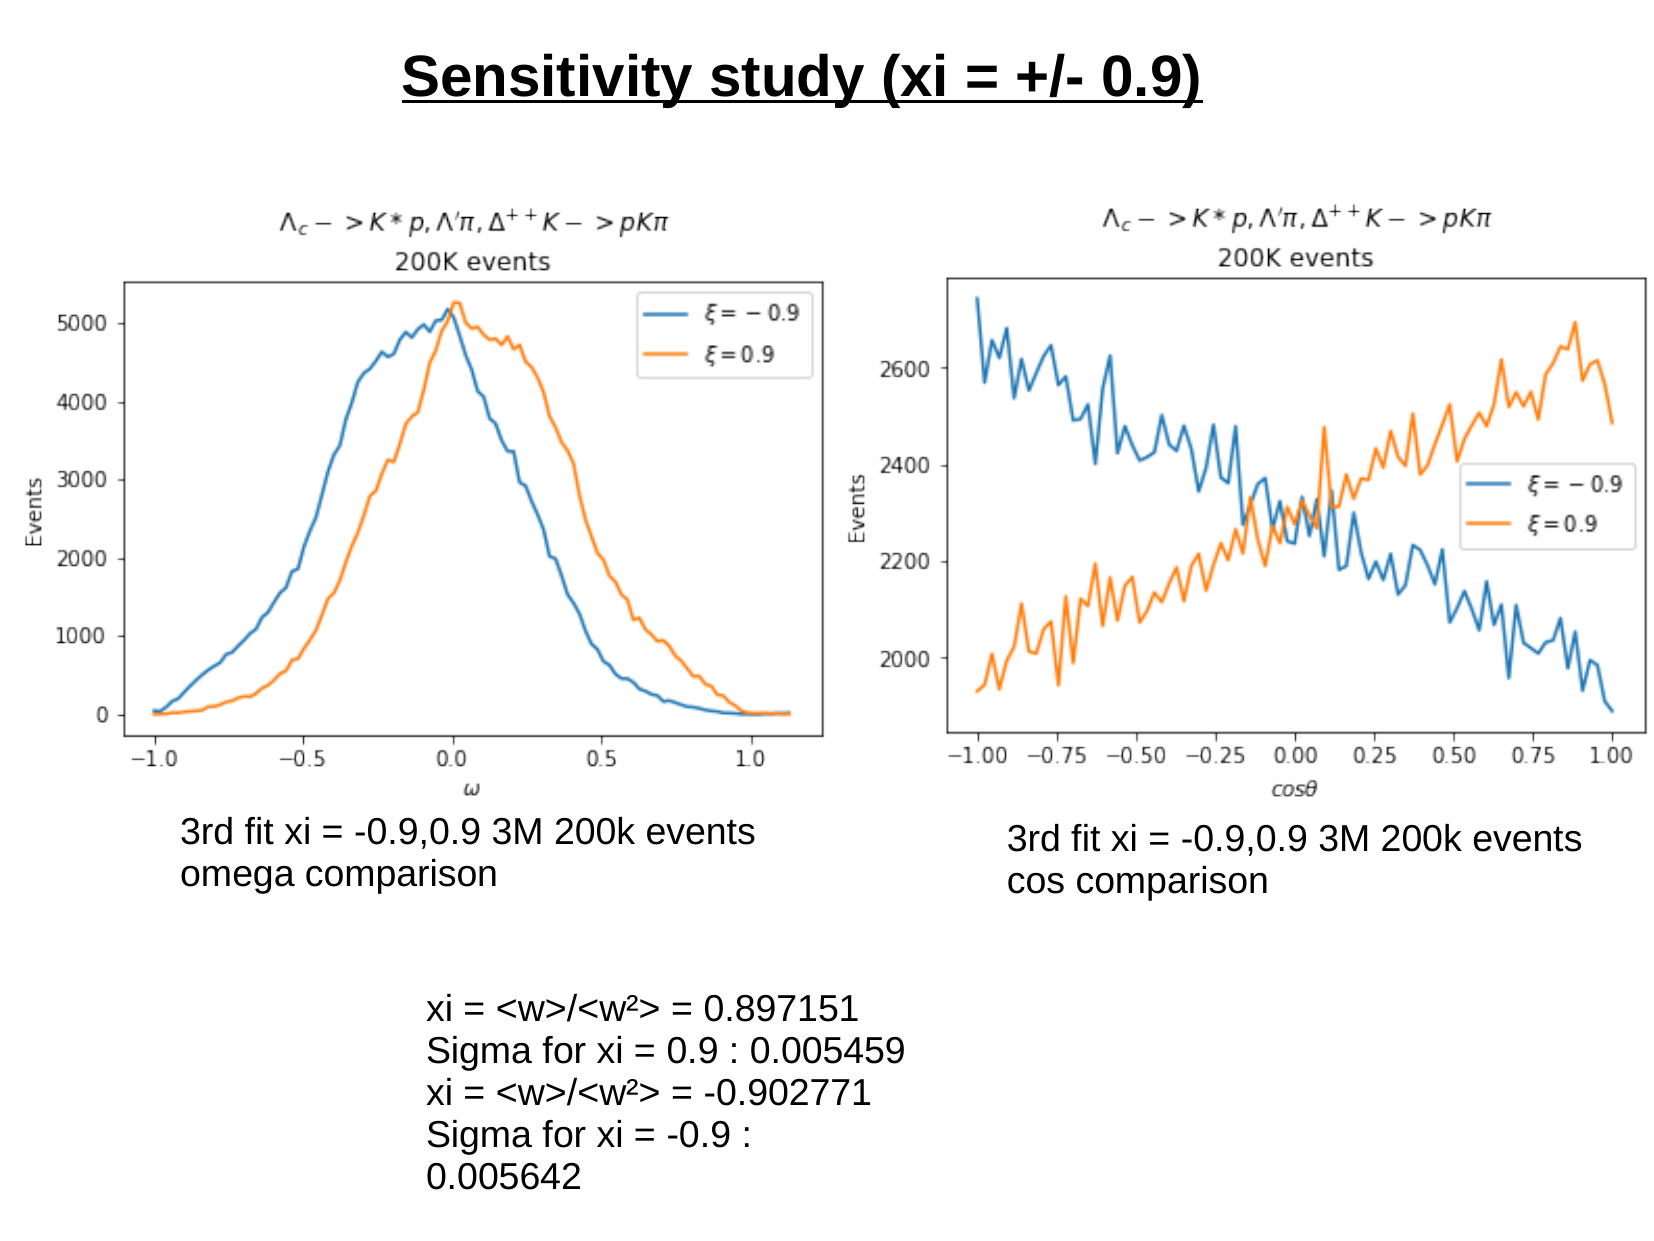

Sensitivity study (xi = +/- 0.9)
3rd fit xi = -0.9,0.9 3M 200k events
omega comparison
3rd fit xi = -0.9,0.9 3M 200k events
cos comparison
xi = <w>/<w²> = 0.897151
Sigma for xi = 0.9 : 0.005459
xi = <w>/<w²> = -0.902771
Sigma for xi = -0.9 : 0.005642